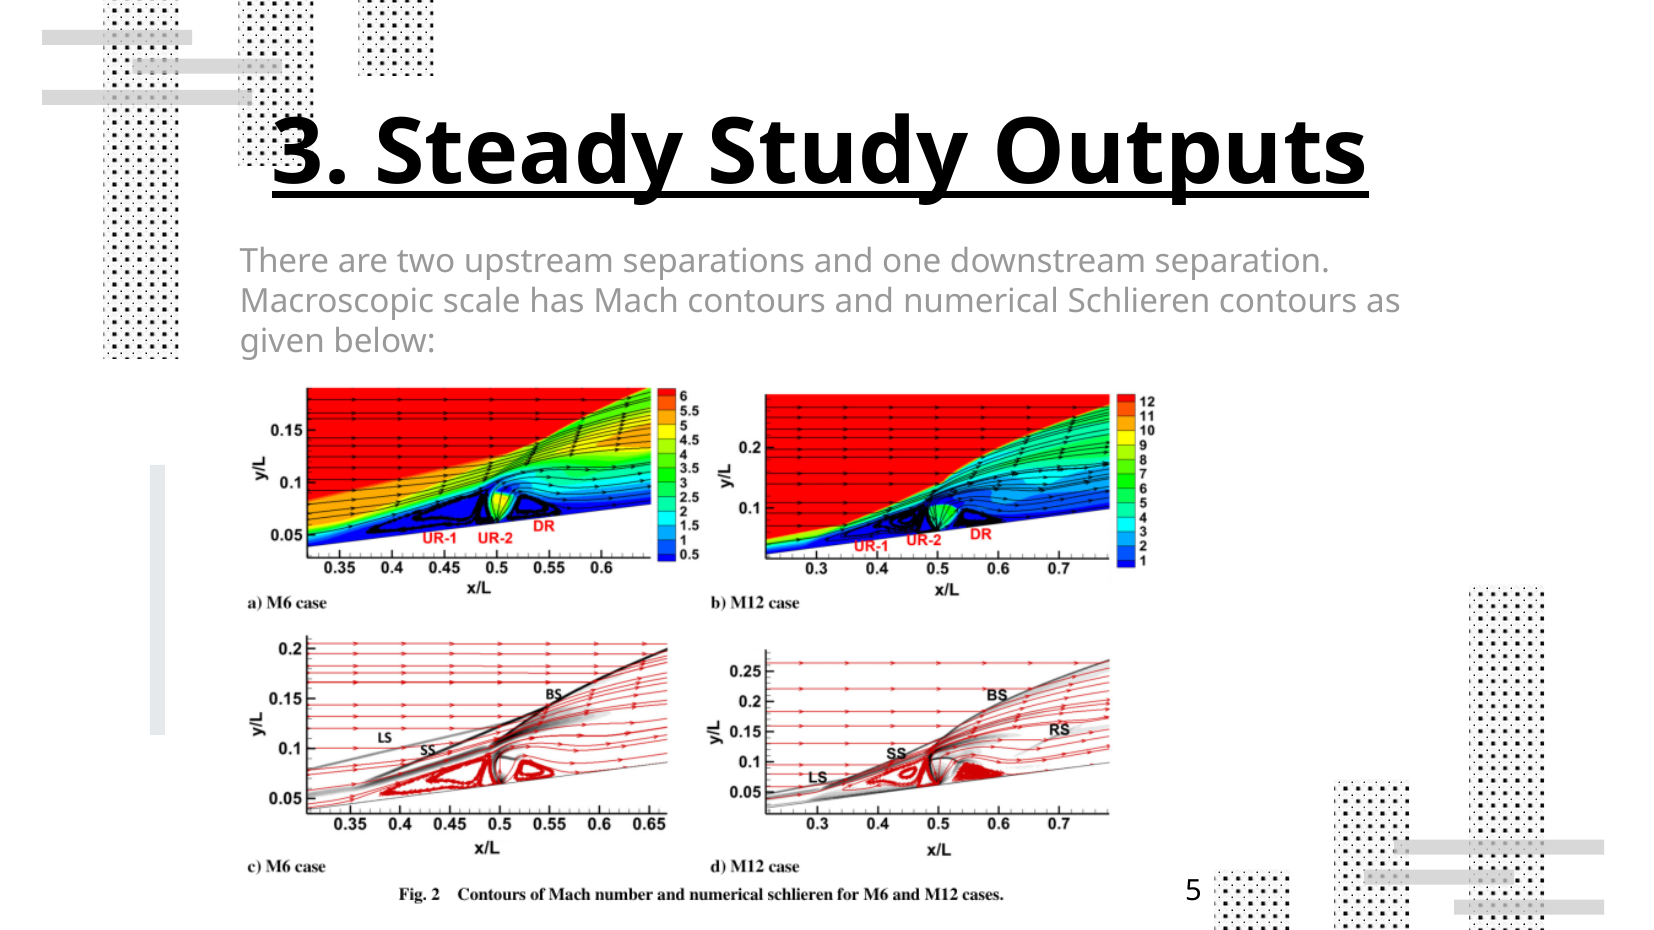

# 3. Steady Study Outputs
There are two upstream separations and one downstream separation.
Macroscopic scale has Mach contours and numerical Schlieren contours as given below:
5